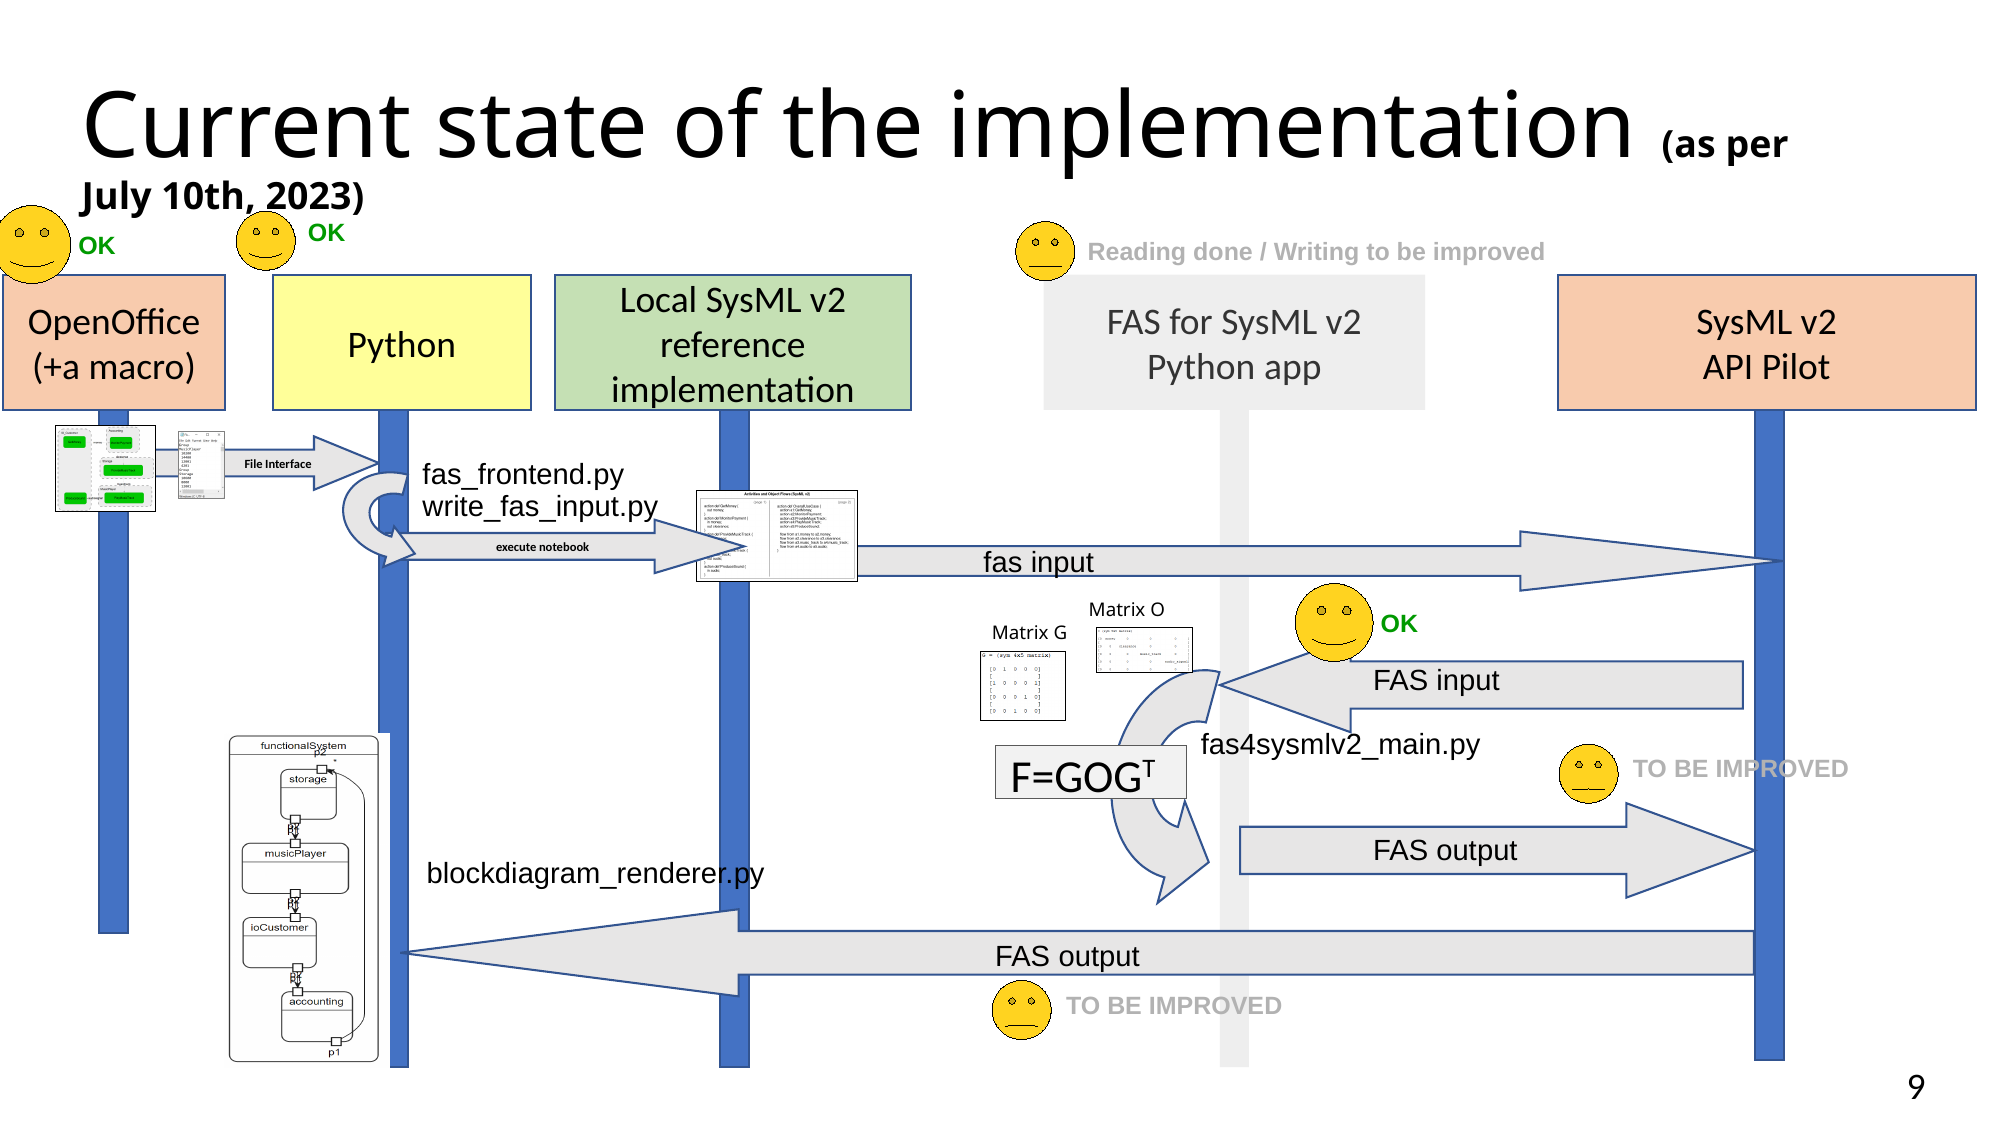

# Current state of the implementation (as per July 10th, 2023)
OK
OK
Reading done / Writing to be improved
OpenOffice
(+a macro)
Python
Local SysML v2 reference implementation
FAS for SysML v2
Python app
SysML v2
API Pilot
 File Interface
fas_frontend.py
write_fas_input.py
execute notebook
fas input
Matrix O
OK
Matrix G
FAS input
fas4sysmlv2_main.py
F=GOGT
TO BE IMPROVED
FAS output
blockdiagram_renderer.py
FAS output
TO BE IMPROVED